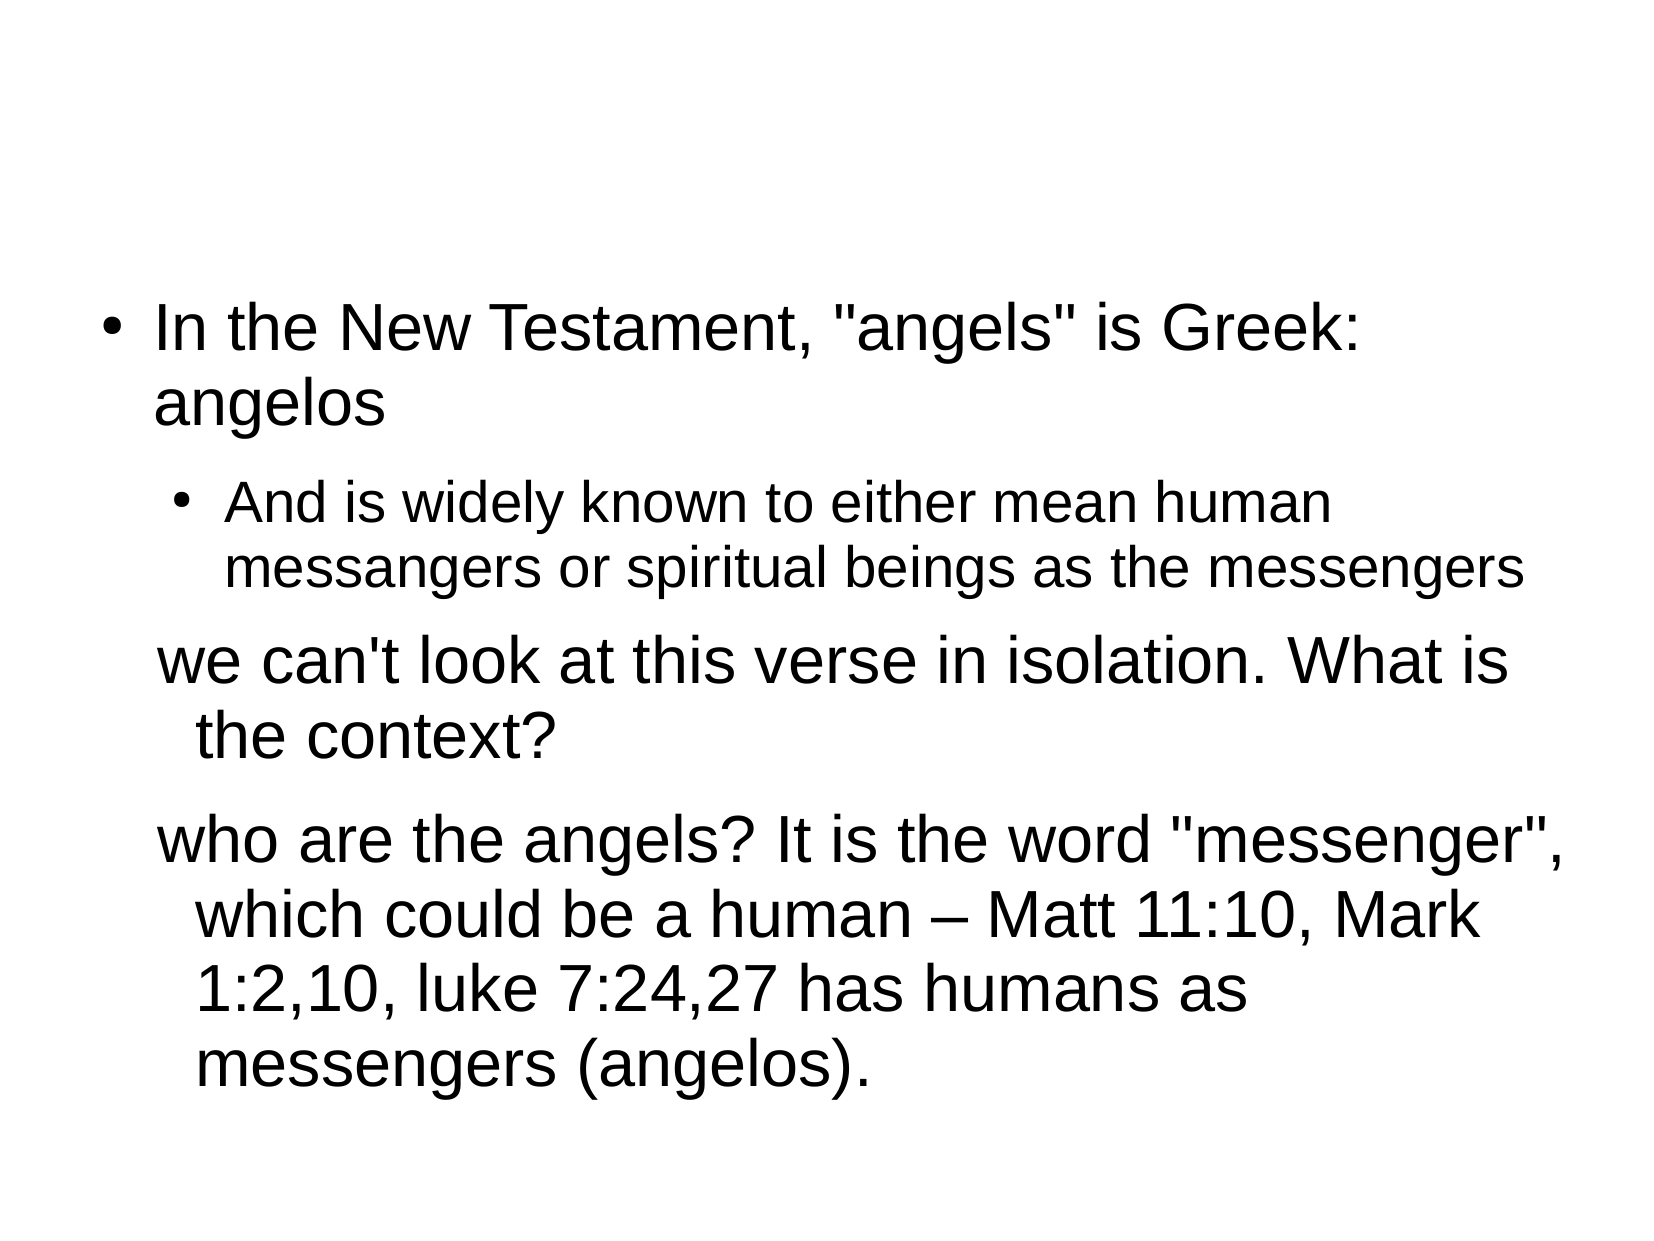

#
In the New Testament, "angels" is Greek: angelos
And is widely known to either mean human messangers or spiritual beings as the messengers
we can't look at this verse in isolation. What is the context?
who are the angels? It is the word "messenger", which could be a human – Matt 11:10, Mark 1:2,10, luke 7:24,27 has humans as messengers (angelos).